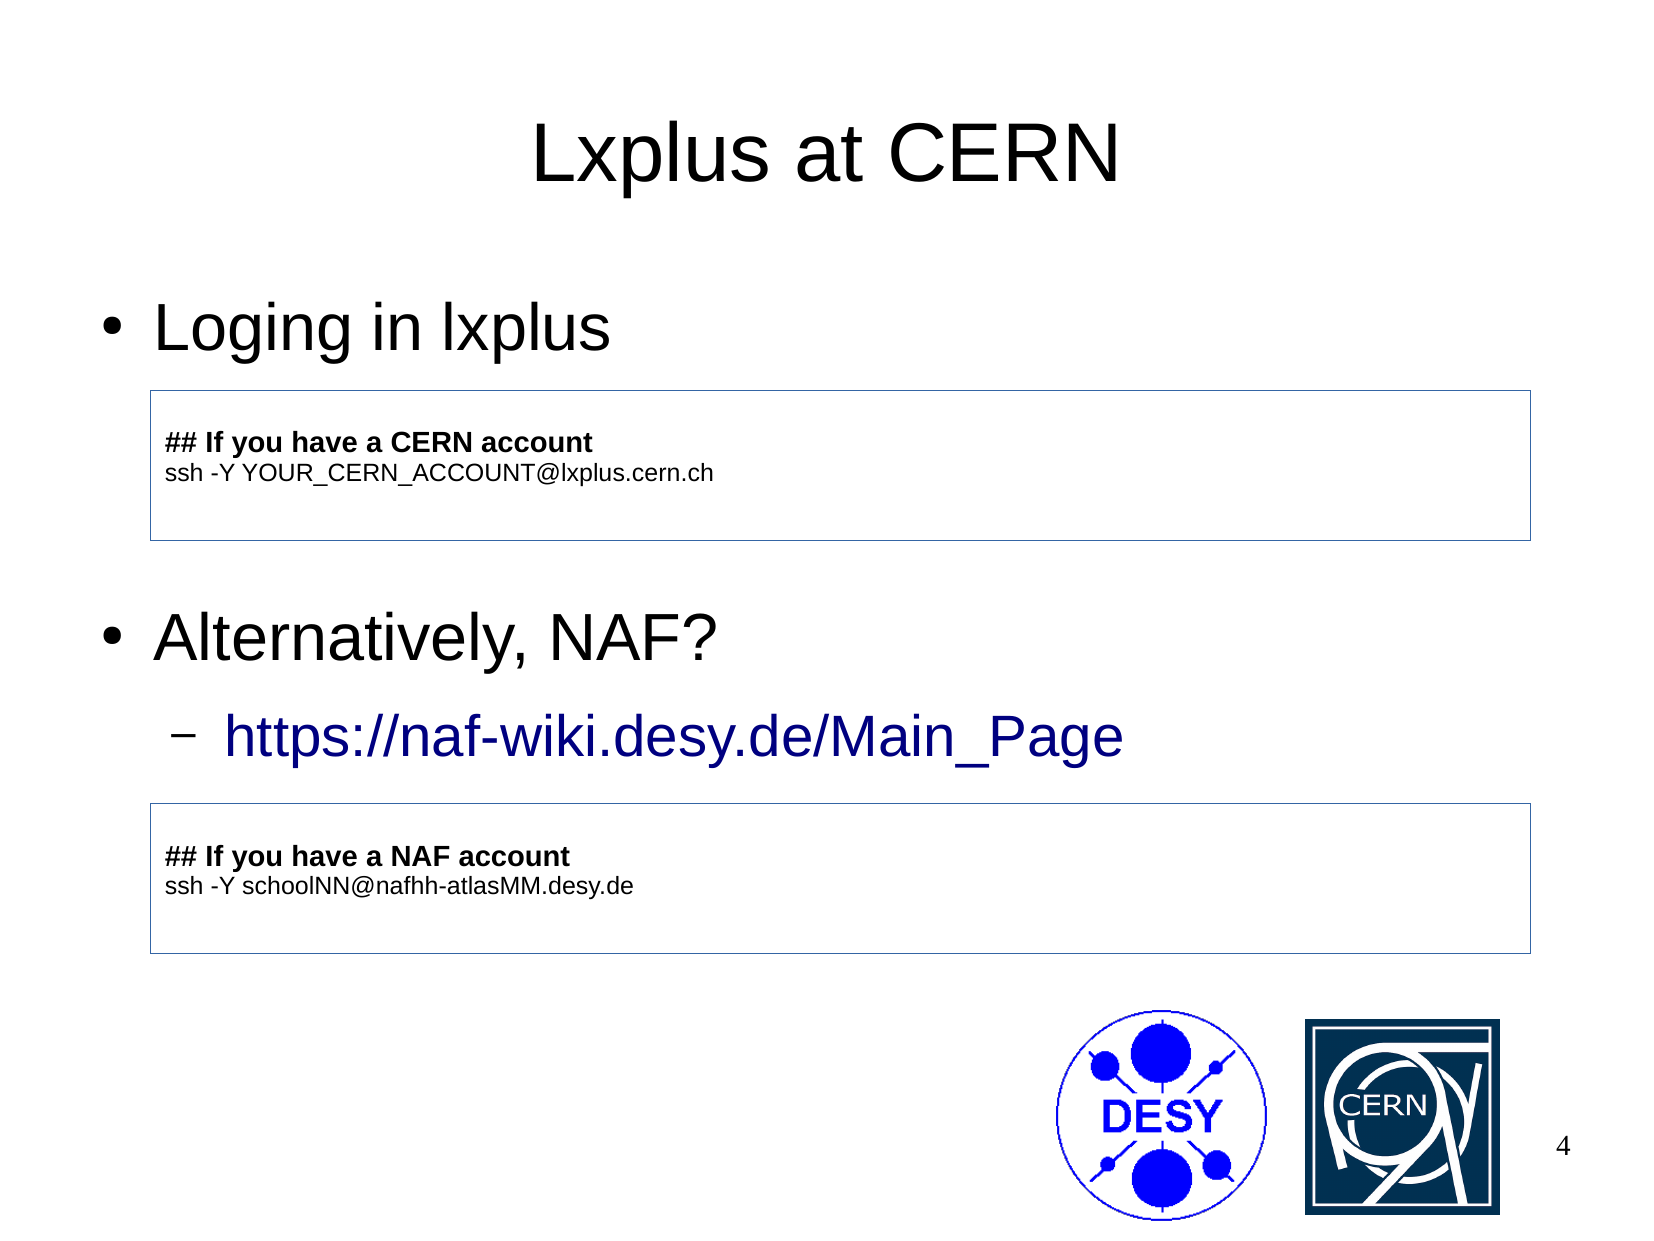

# Lxplus at CERN
Loging in lxplus
## If you have a CERN account
ssh -Y YOUR_CERN_ACCOUNT@lxplus.cern.ch
Alternatively, NAF?
https://naf-wiki.desy.de/Main_Page
## If you have a NAF account
ssh -Y schoolNN@nafhh-atlasMM.desy.de
4